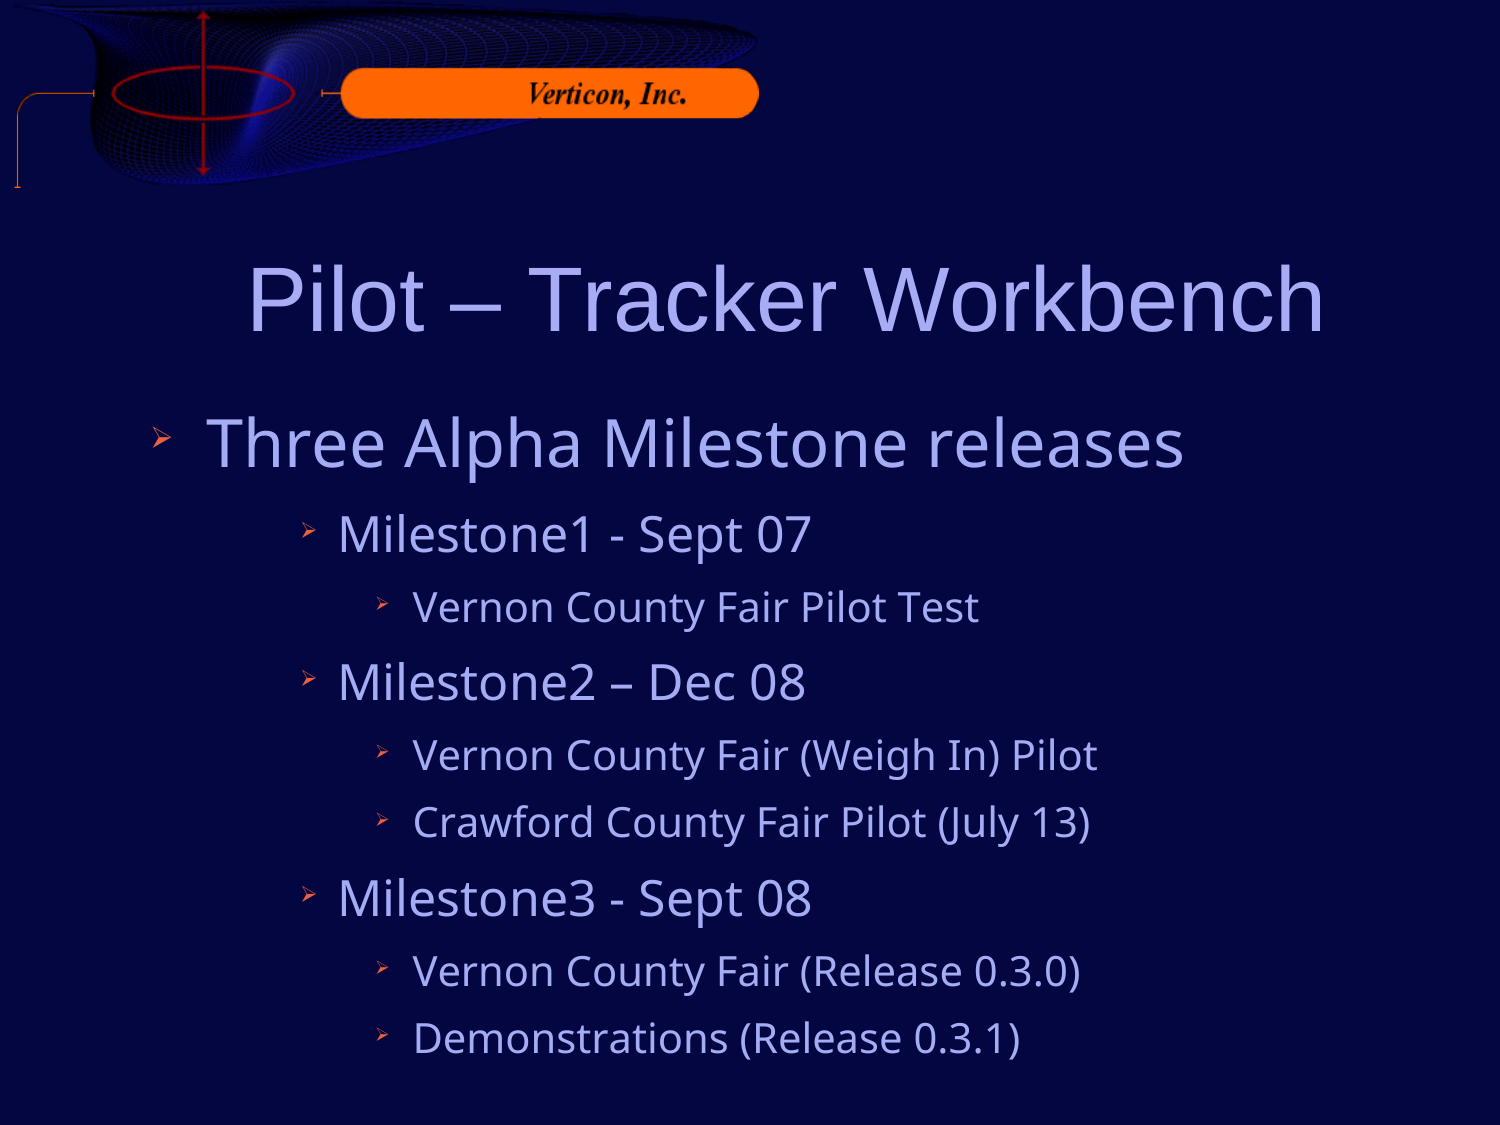

# Pilot – Tracker Workbench
Three Alpha Milestone releases
Milestone1 - Sept 07
Vernon County Fair Pilot Test
Milestone2 – Dec 08
Vernon County Fair (Weigh In) Pilot
Crawford County Fair Pilot (July 13)
Milestone3 - Sept 08
Vernon County Fair (Release 0.3.0)
Demonstrations (Release 0.3.1)